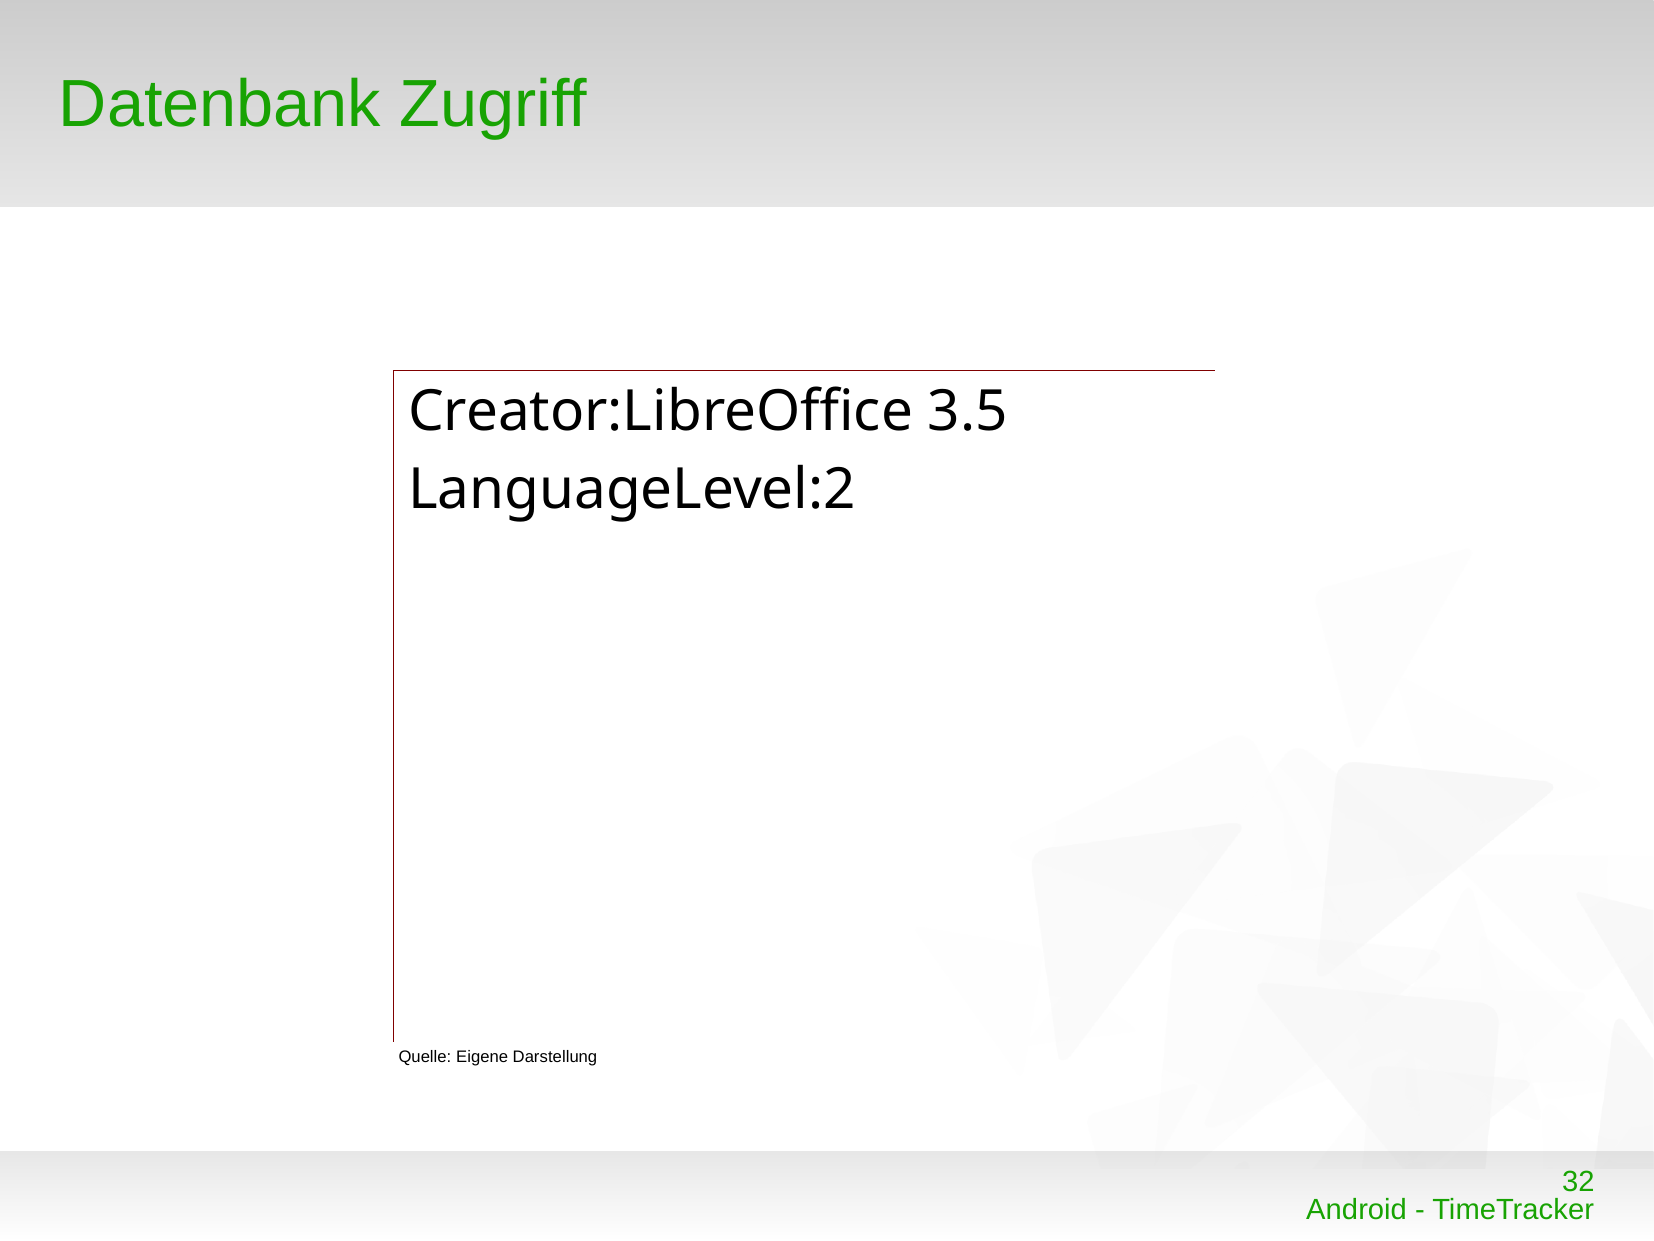

# Datenbank Zugriff
Quelle: Eigene Darstellung
32
Android - TimeTracker